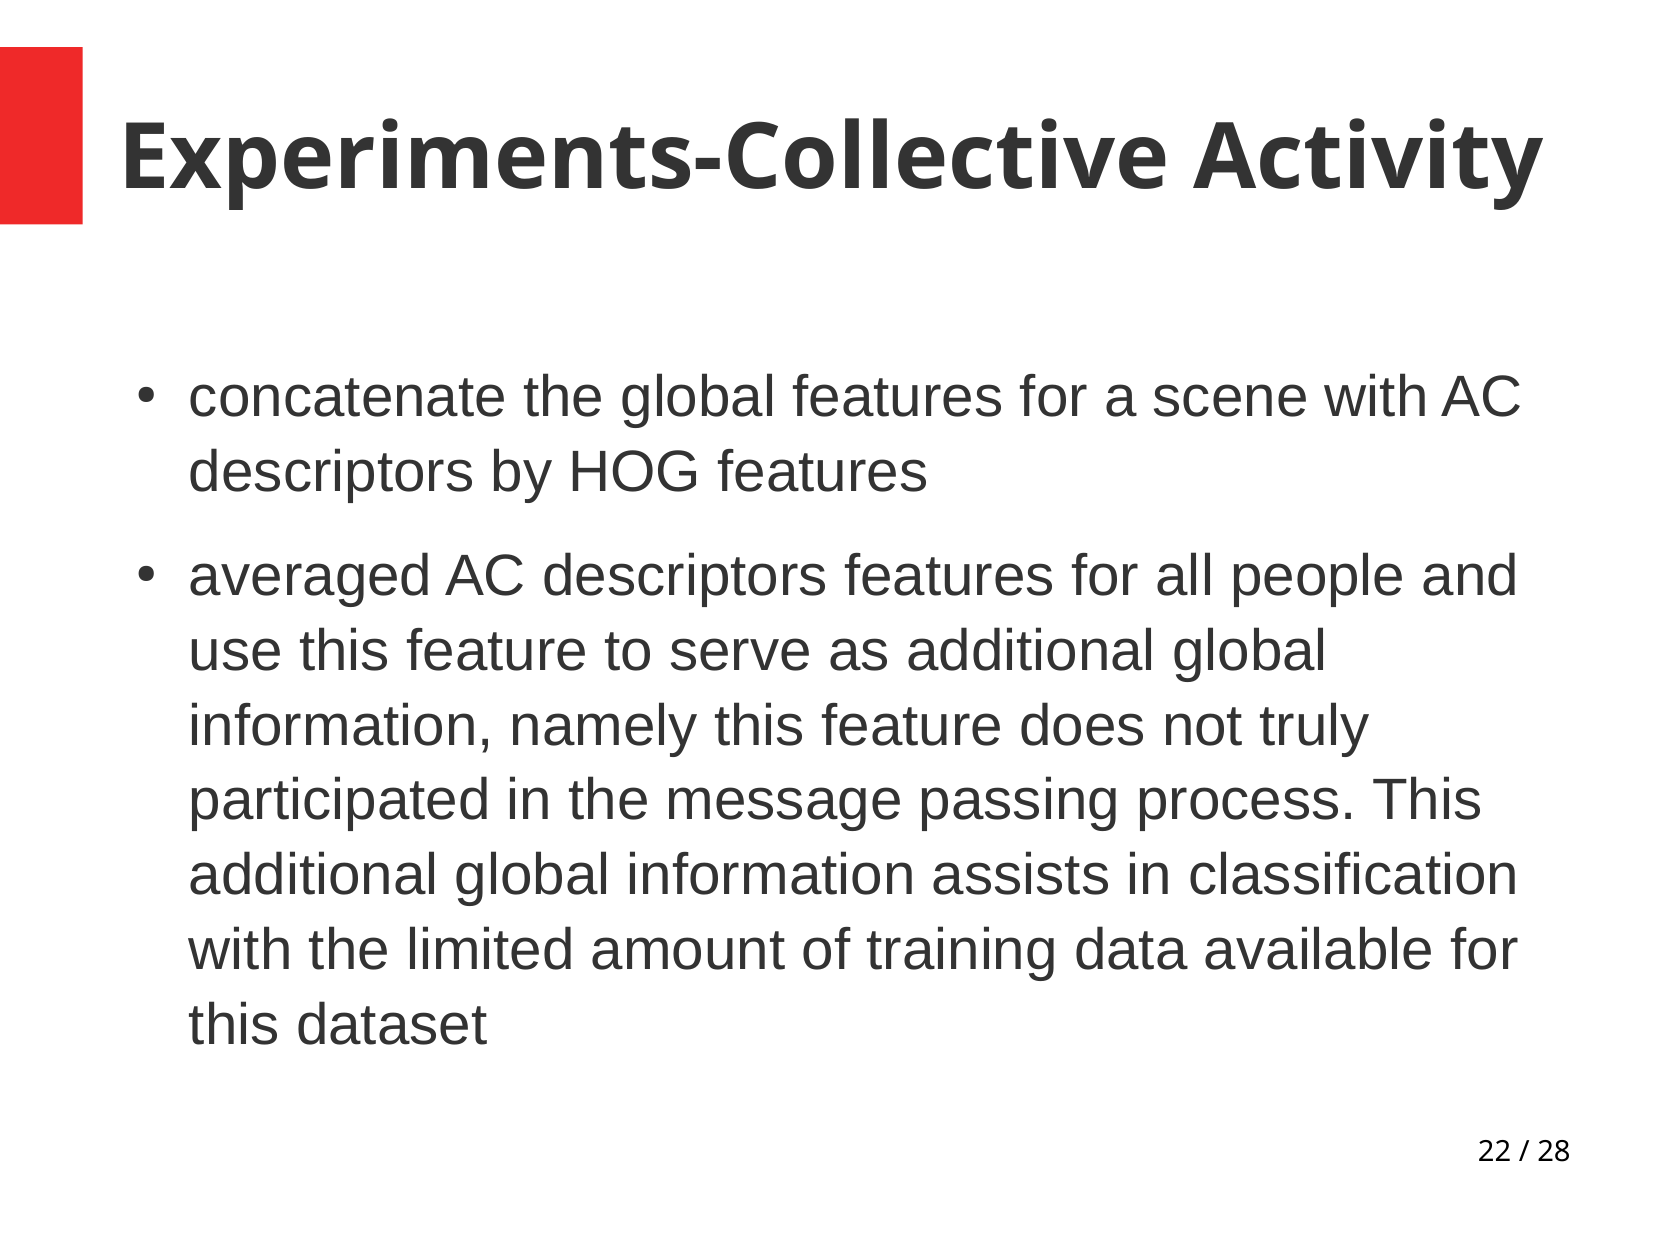

# Experiments-Collective Activity
concatenate the global features for a scene with AC descriptors by HOG features
averaged AC descriptors features for all people and use this feature to serve as additional global information, namely this feature does not truly participated in the message passing process. This additional global information assists in classification with the limited amount of training data available for this dataset
22